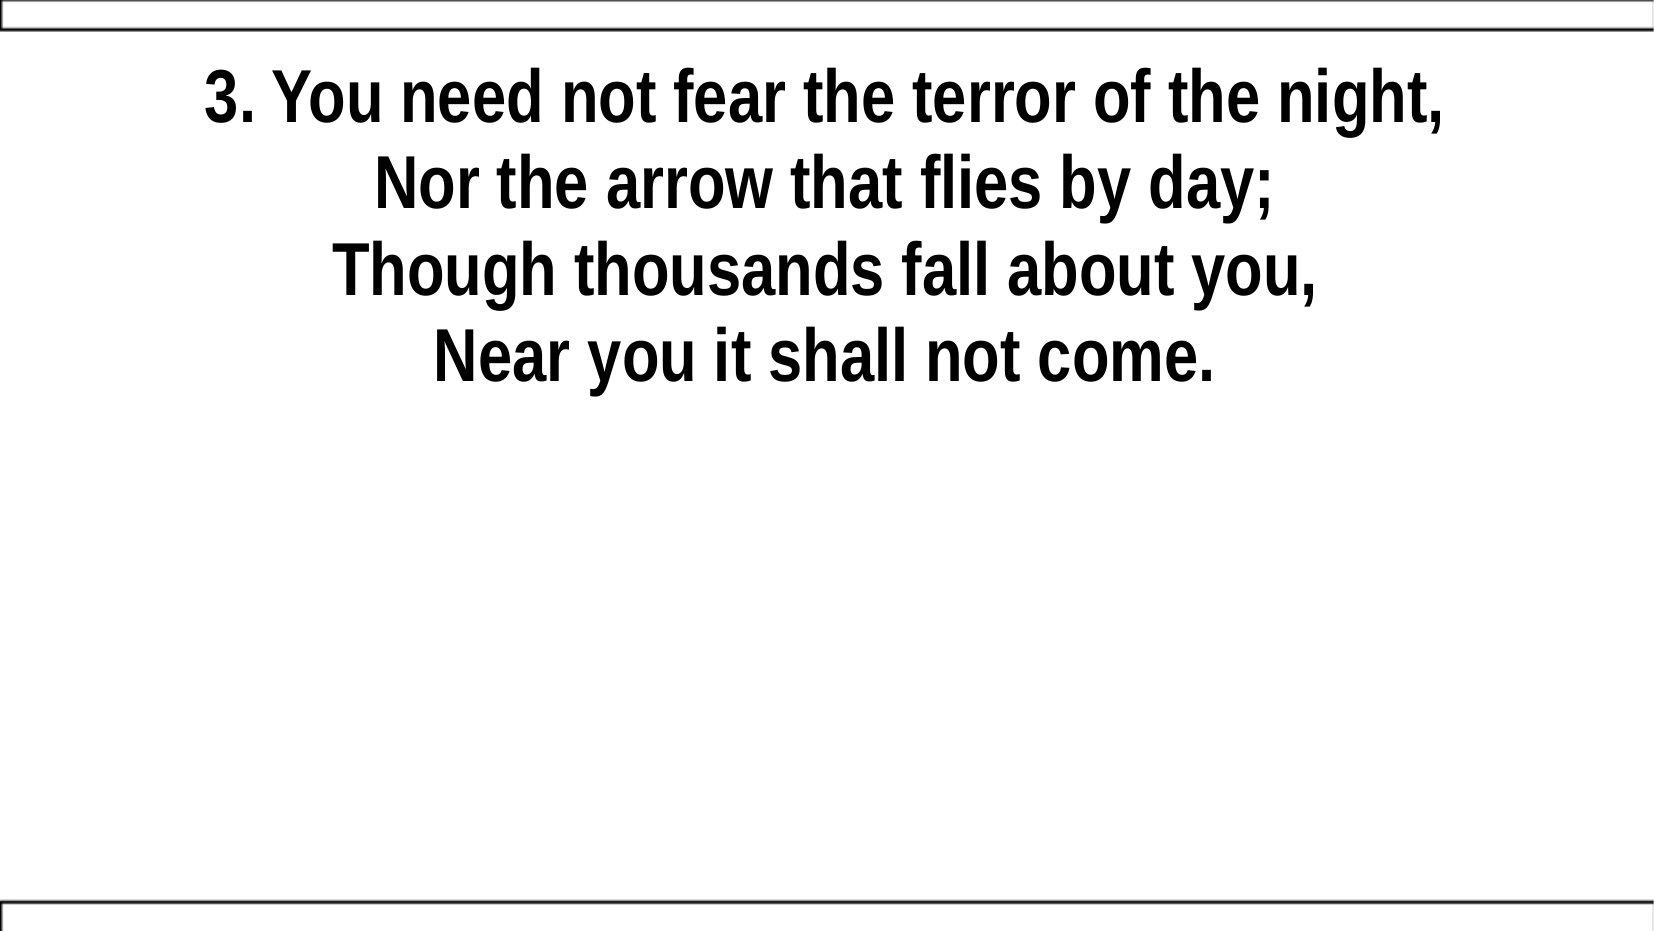

3. You need not fear the terror of the night,
Nor the arrow that flies by day;
Though thousands fall about you,
Near you it shall not come.